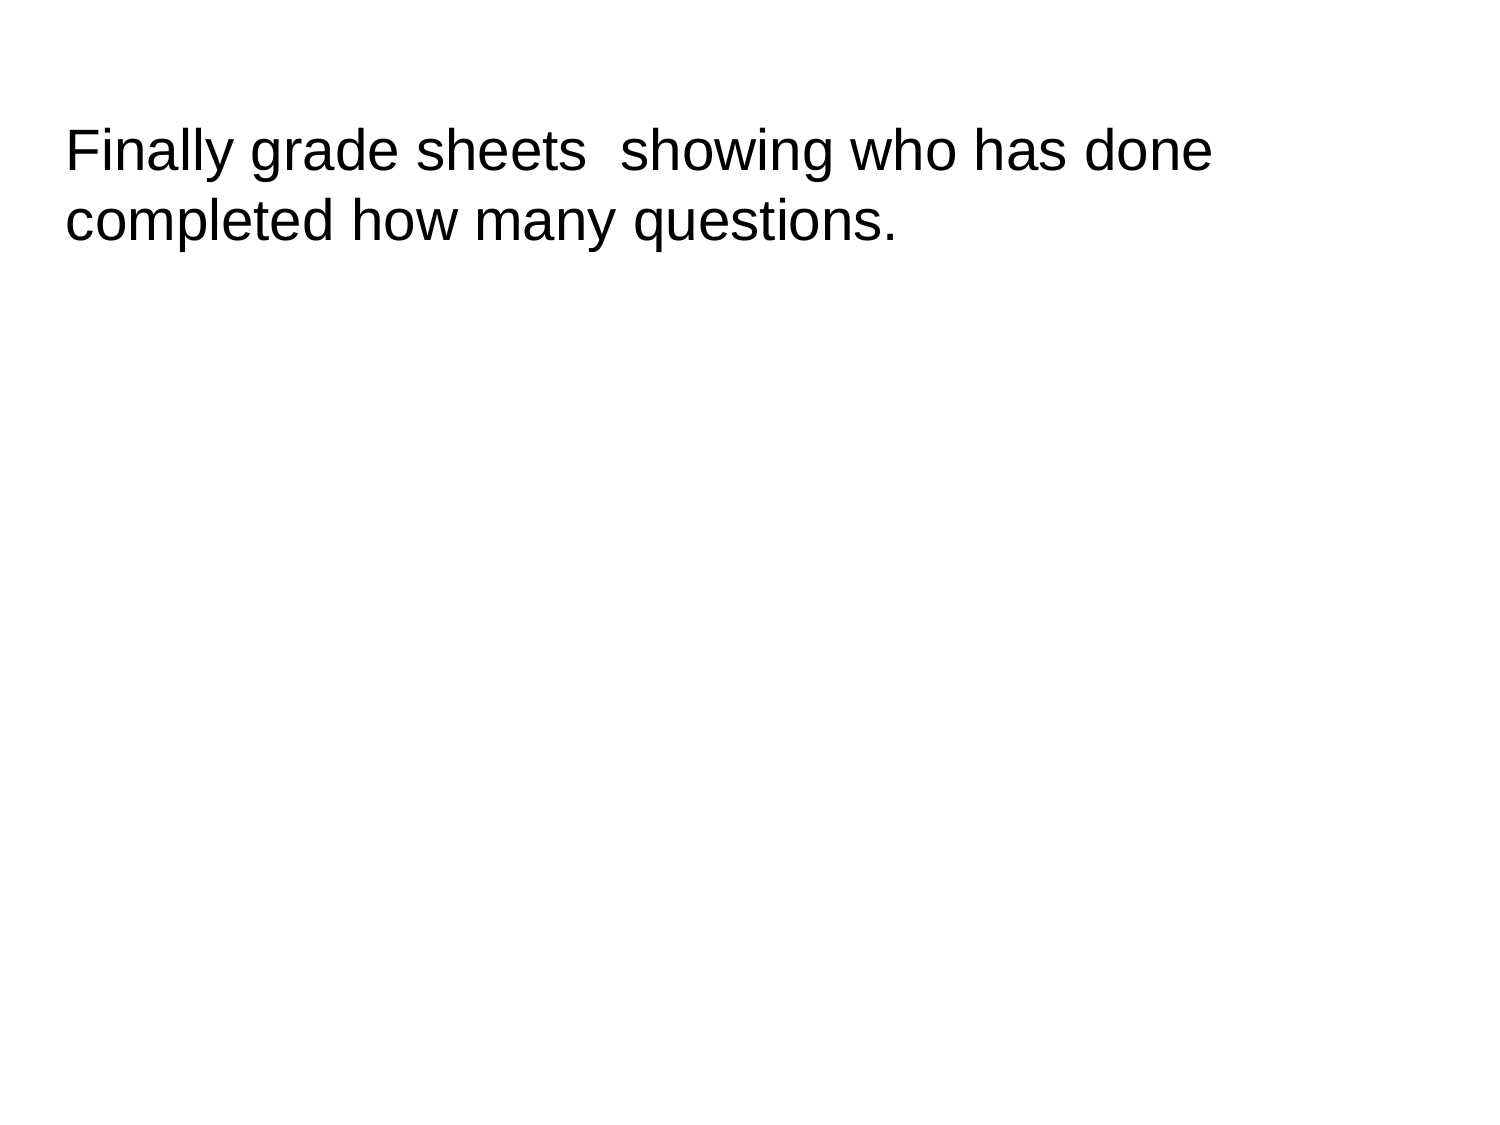

Finally grade sheets showing who has done completed how many questions.